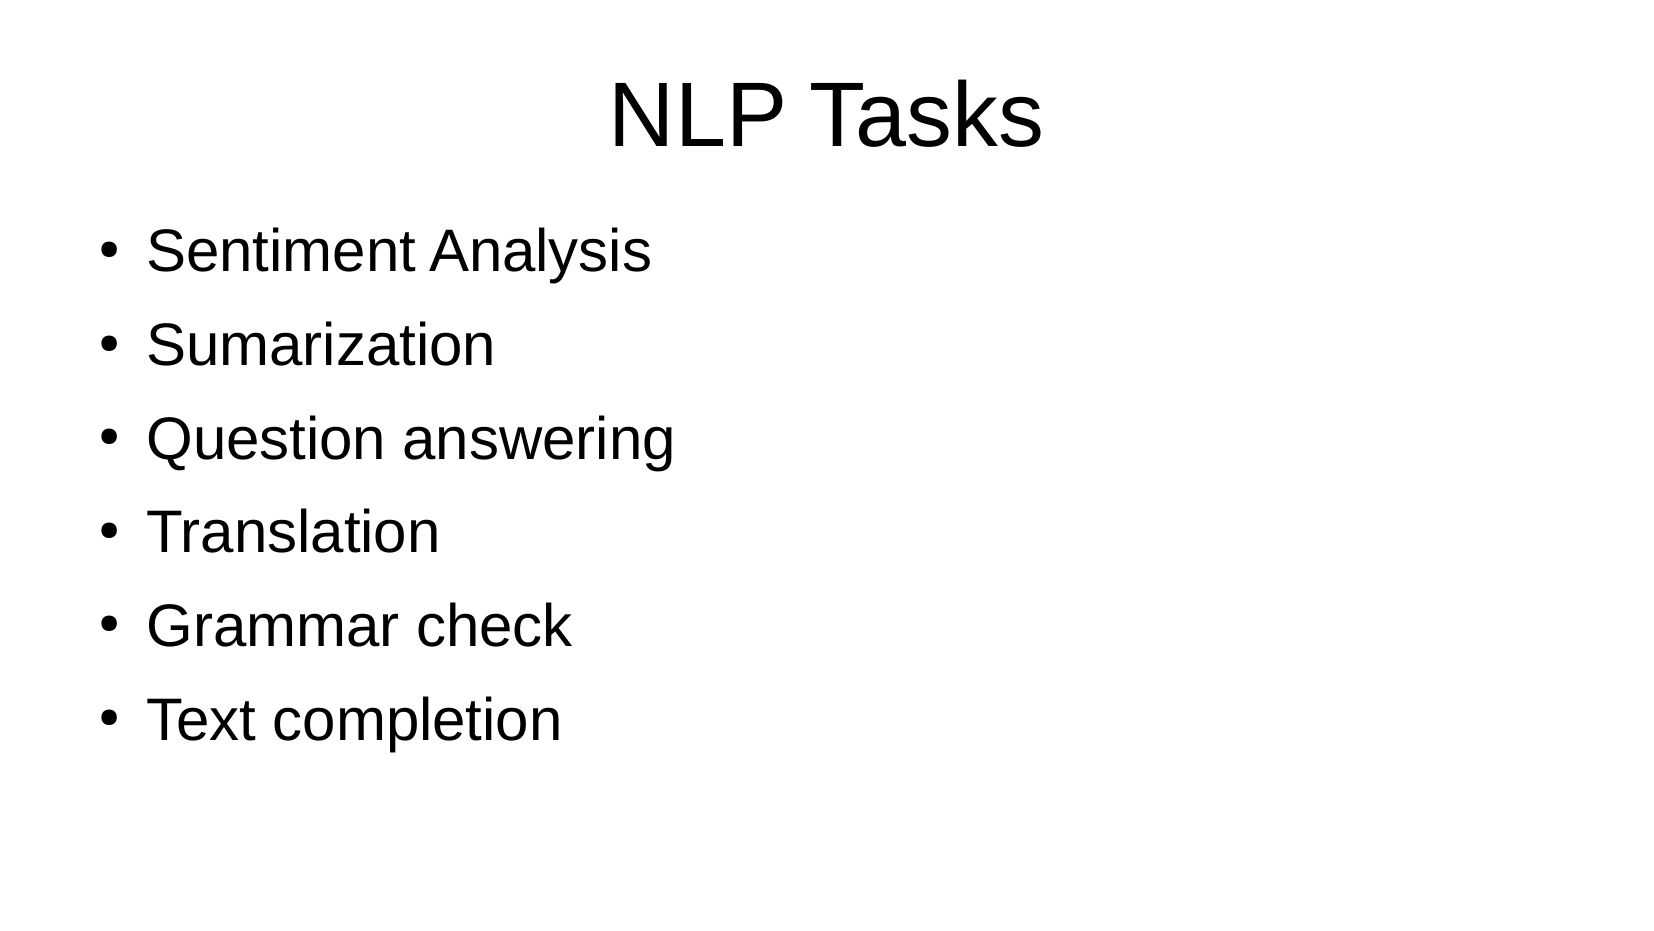

# NLP Tasks
Sentiment Analysis
Sumarization
Question answering
Translation
Grammar check
Text completion